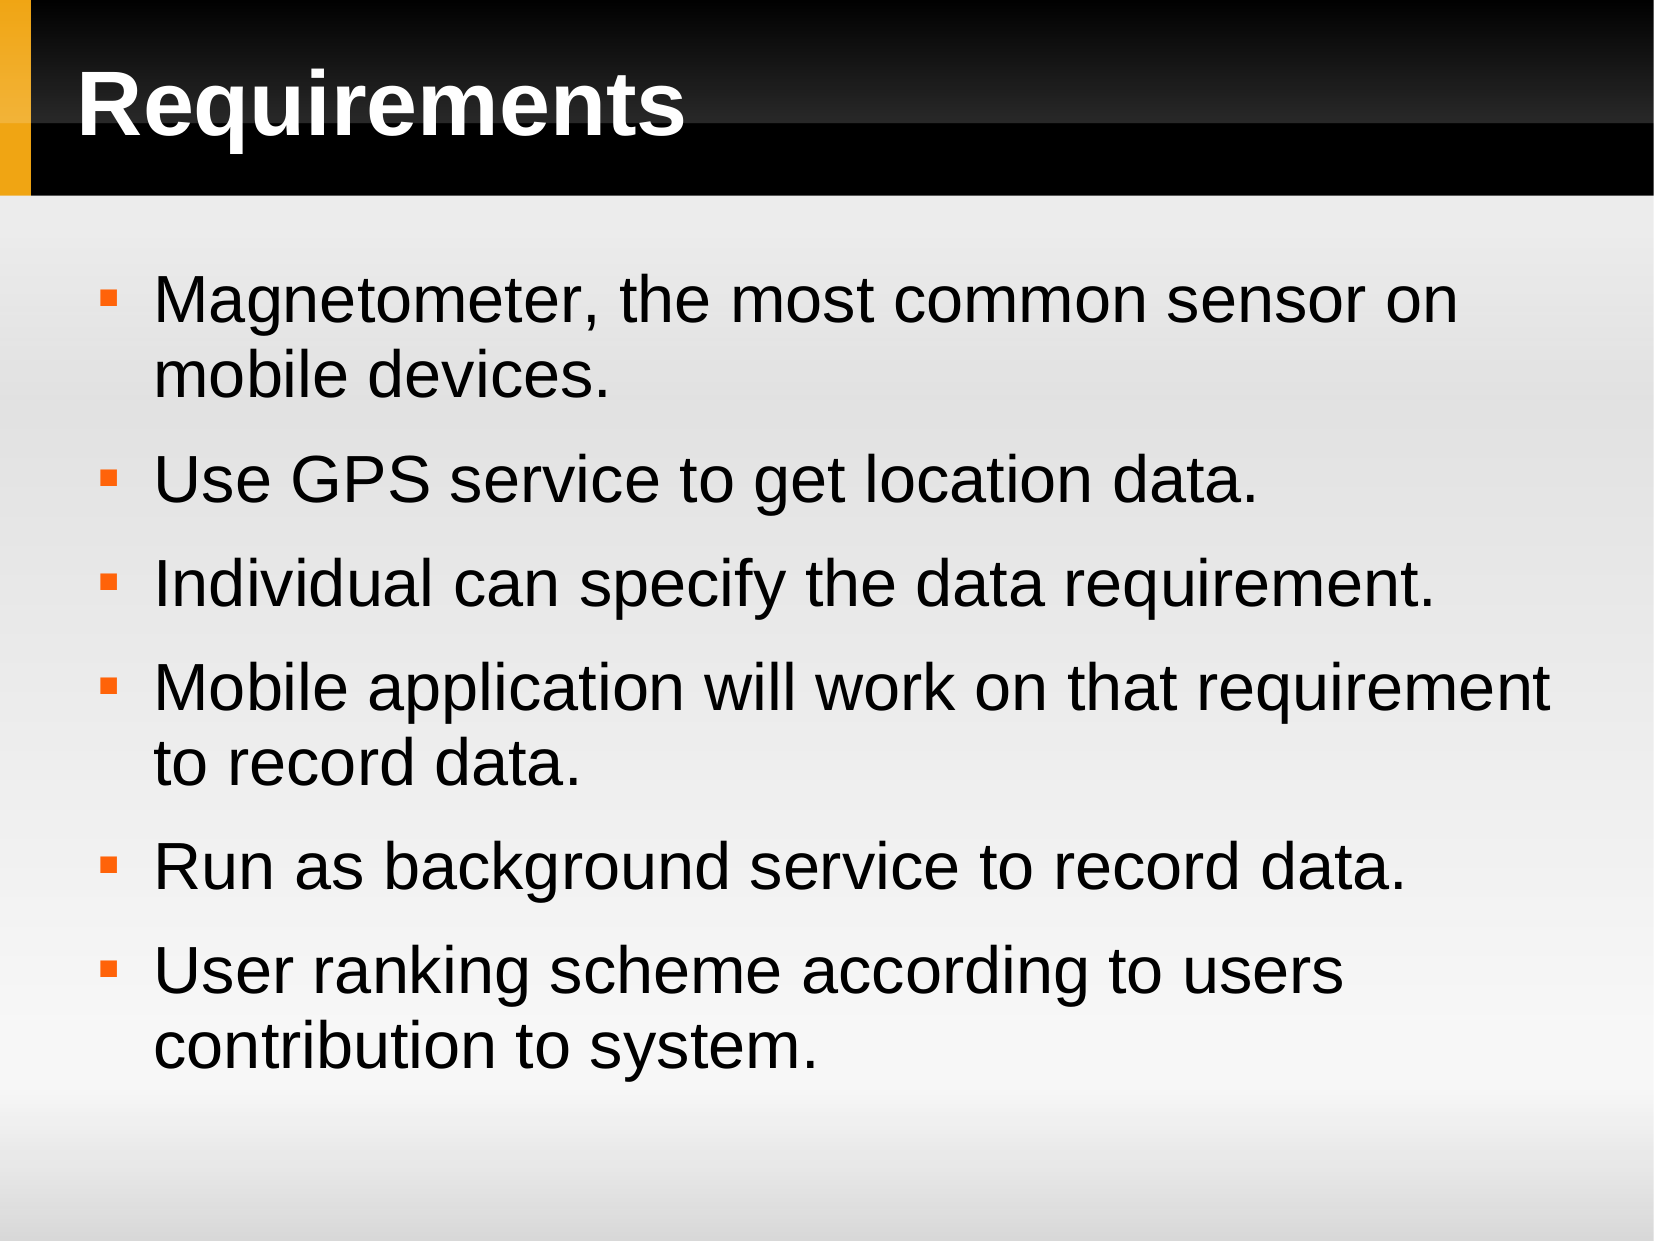

# Requirements
Magnetometer, the most common sensor on mobile devices.
Use GPS service to get location data.
Individual can specify the data requirement.
Mobile application will work on that requirement to record data.
Run as background service to record data.
User ranking scheme according to users contribution to system.